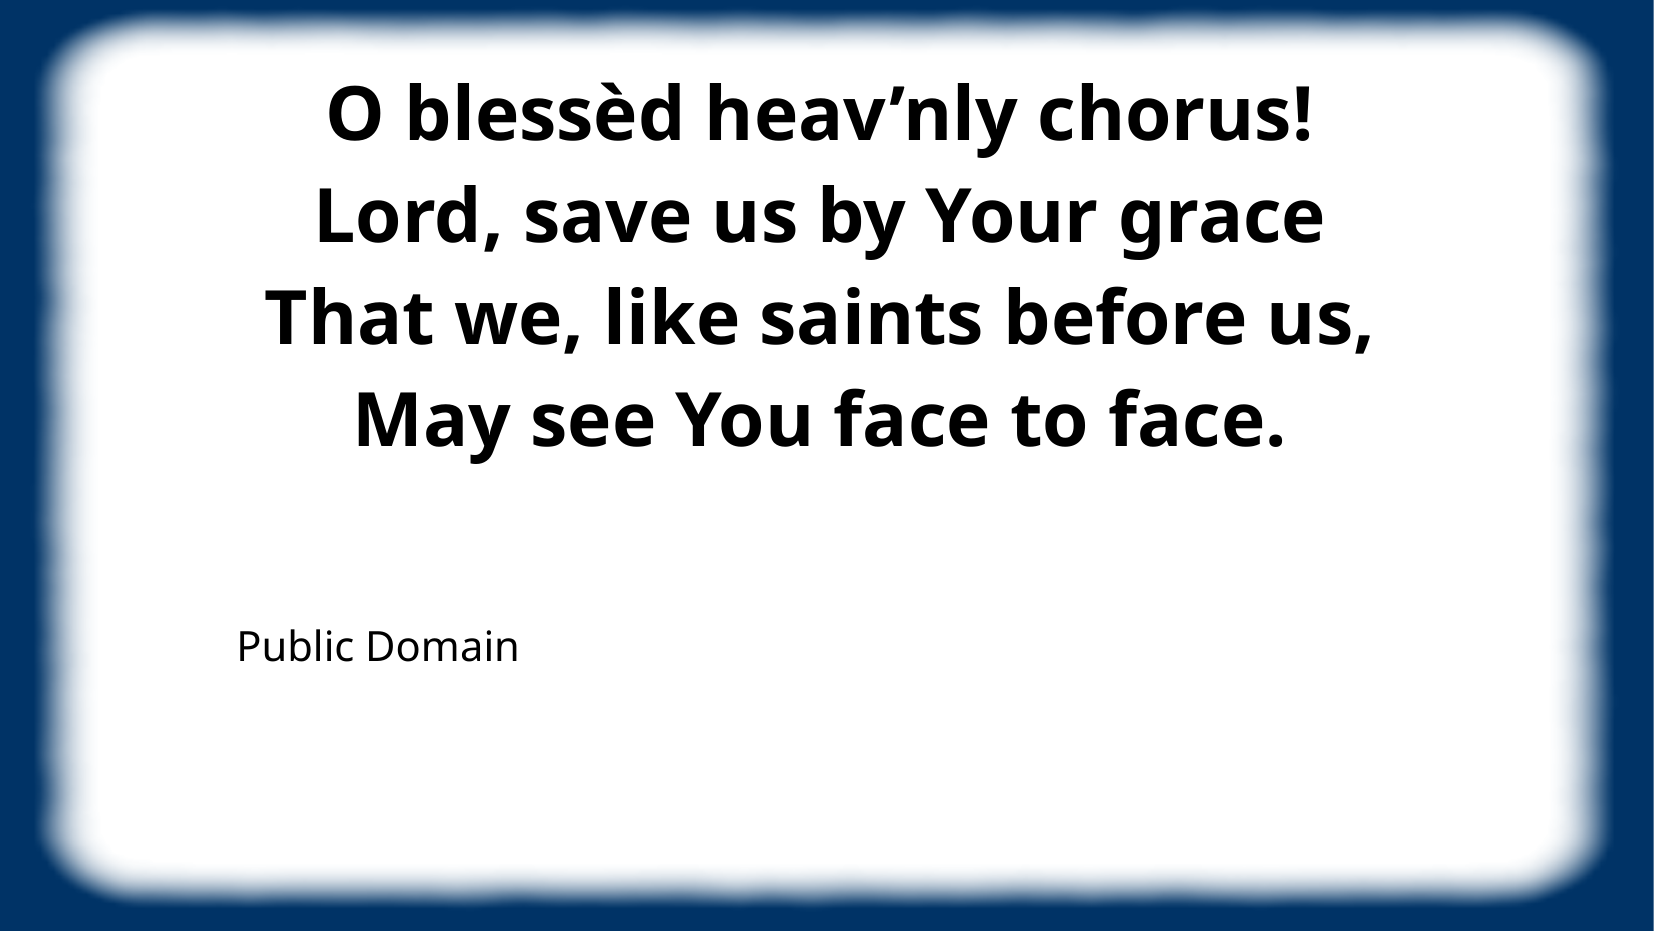

O blessèd heav’nly chorus!
Lord, save us by Your grace
That we, like saints before us,
May see You face to face.
 Public Domain